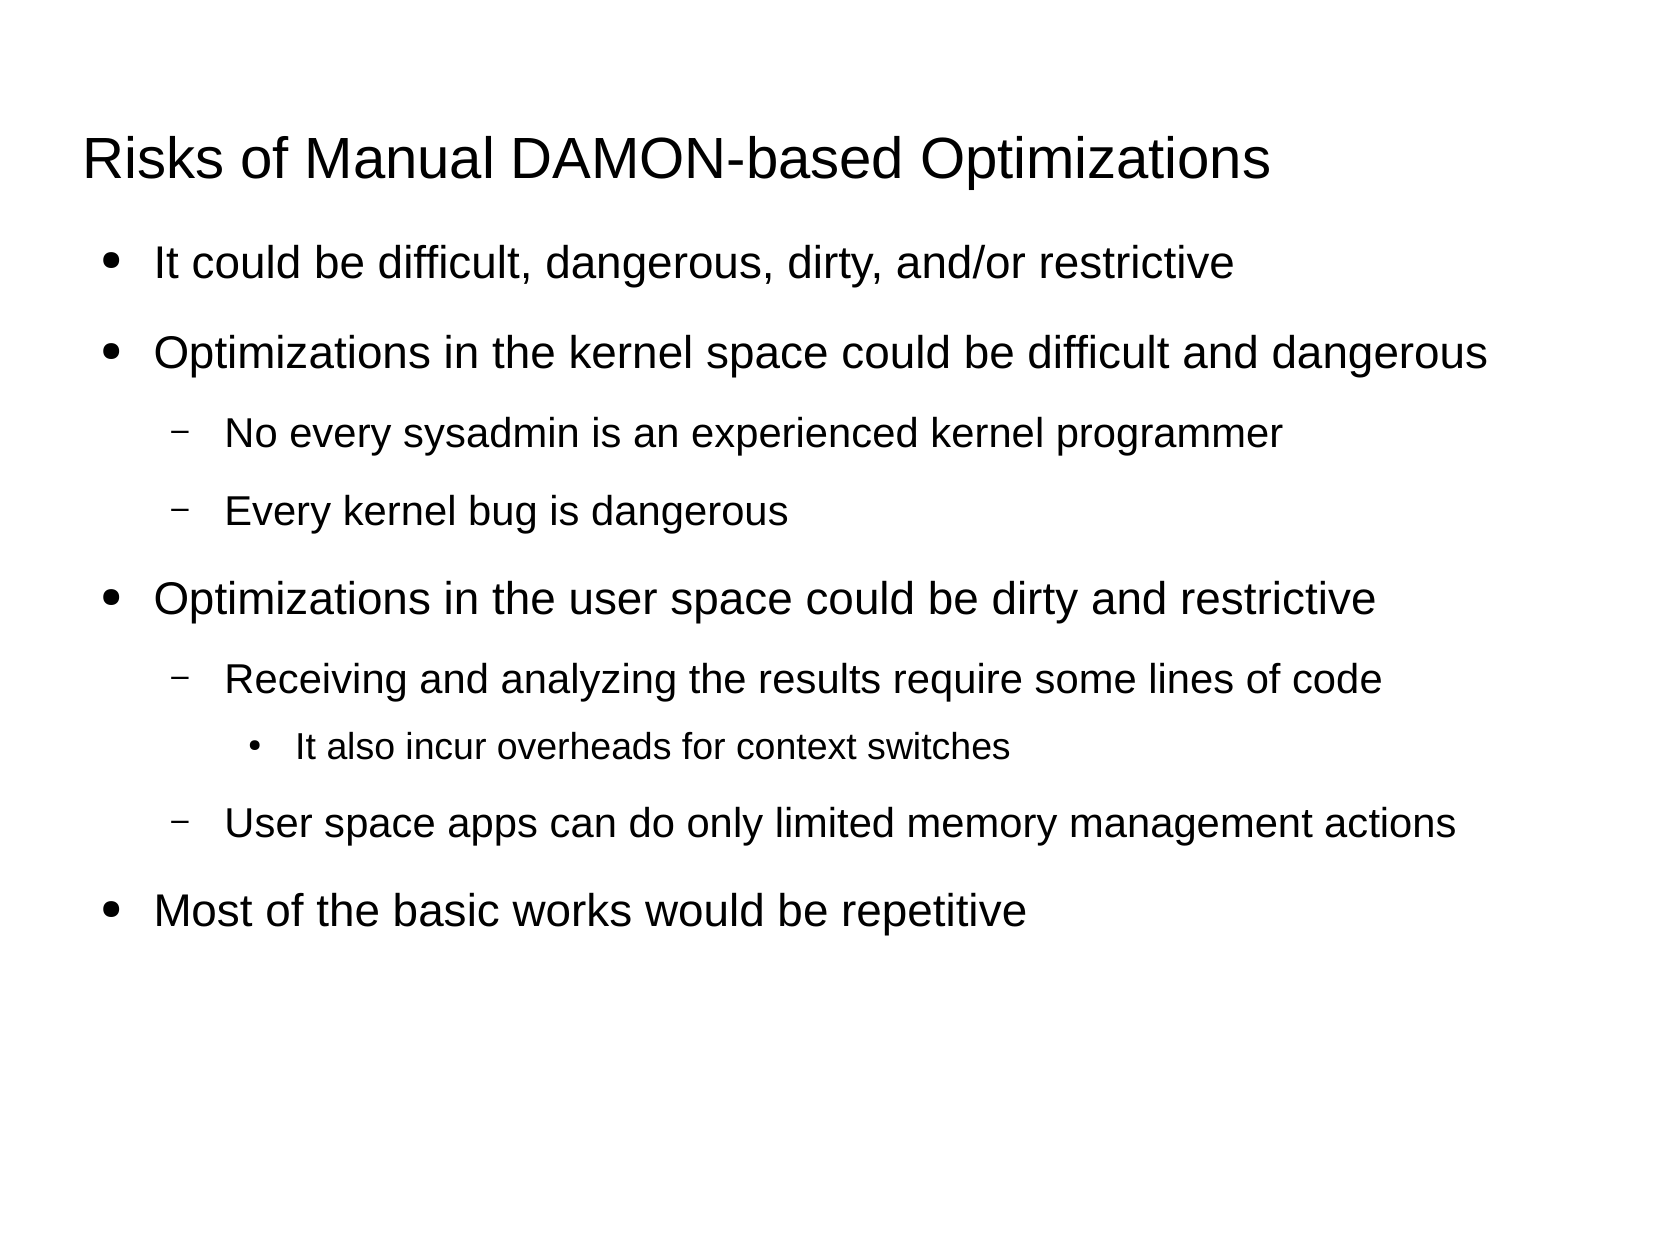

# Risks of Manual DAMON-based Optimizations
It could be difficult, dangerous, dirty, and/or restrictive
Optimizations in the kernel space could be difficult and dangerous
No every sysadmin is an experienced kernel programmer
Every kernel bug is dangerous
Optimizations in the user space could be dirty and restrictive
Receiving and analyzing the results require some lines of code
It also incur overheads for context switches
User space apps can do only limited memory management actions
Most of the basic works would be repetitive